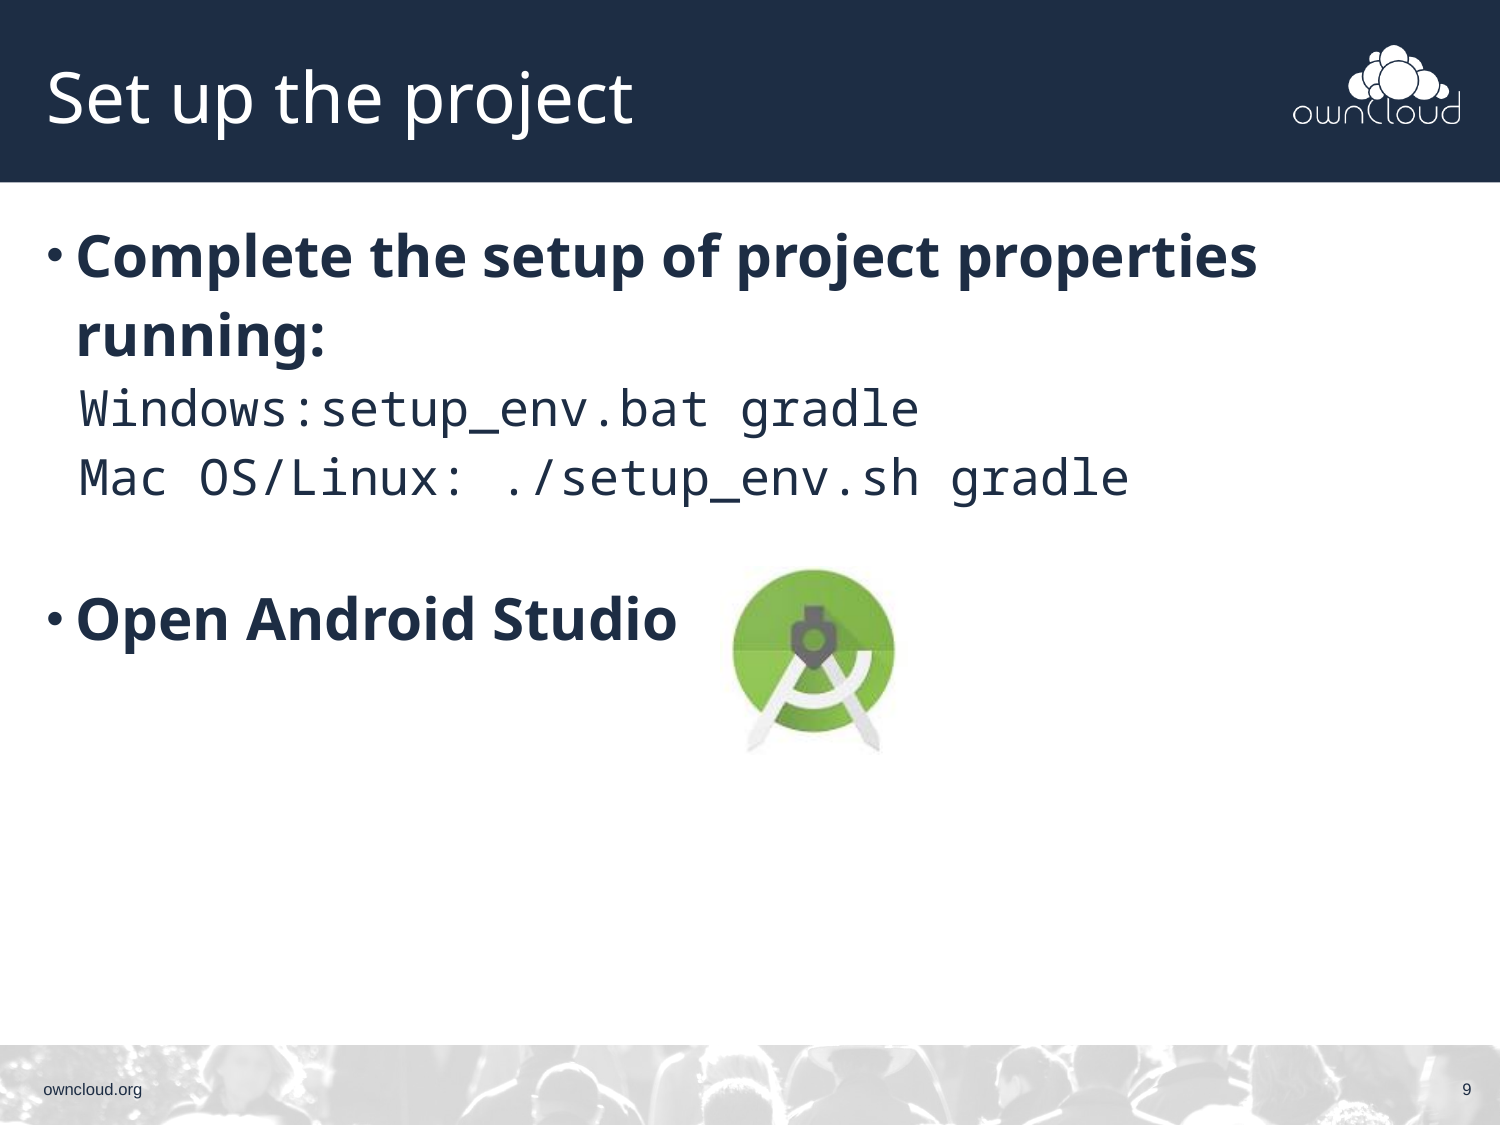

# Set up the project
Complete the setup of project properties running:
 Windows:setup_env.bat gradle
 Mac OS/Linux: ./setup_env.sh gradle
Open Android Studio